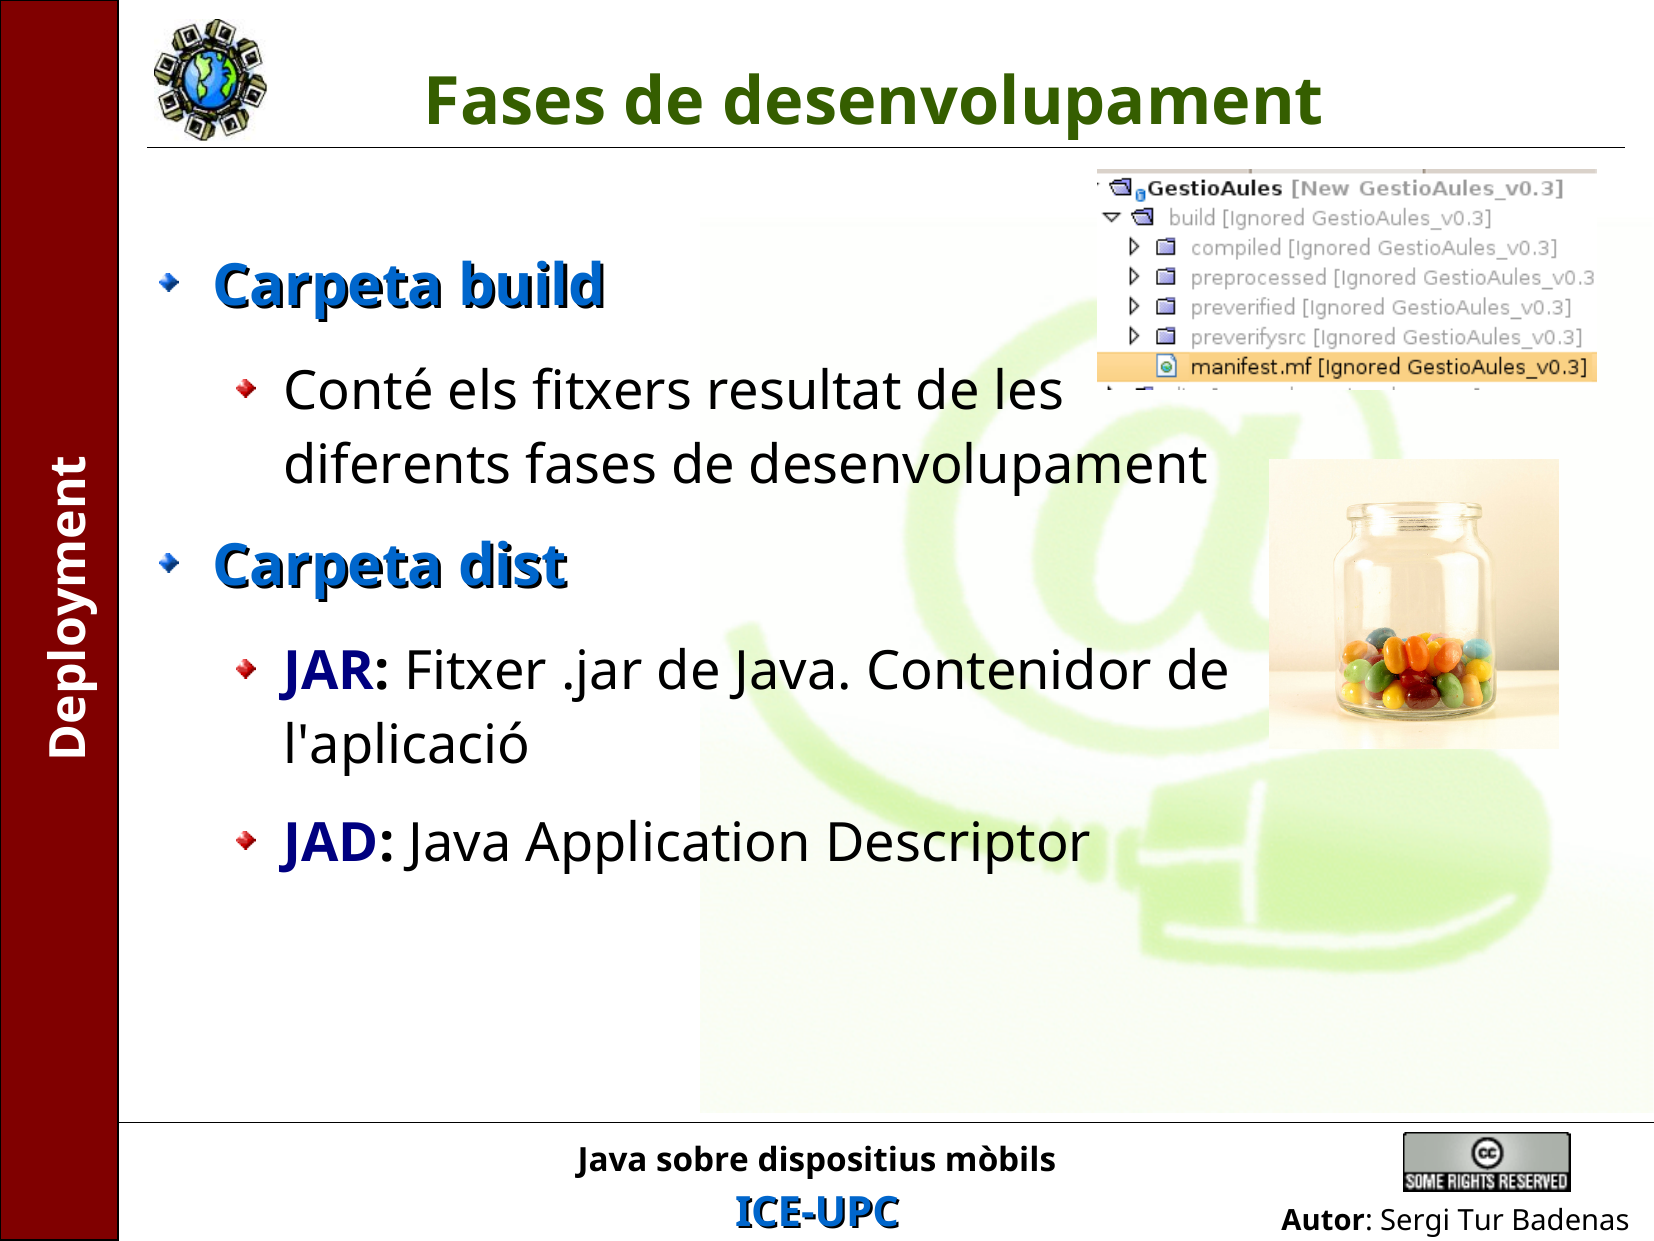

# Fases de desenvolupament
Carpeta build
Conté els fitxers resultat de les diferents fases de desenvolupament
Carpeta dist
JAR: Fitxer .jar de Java. Contenidor de l'aplicació
JAD: Java Application Descriptor